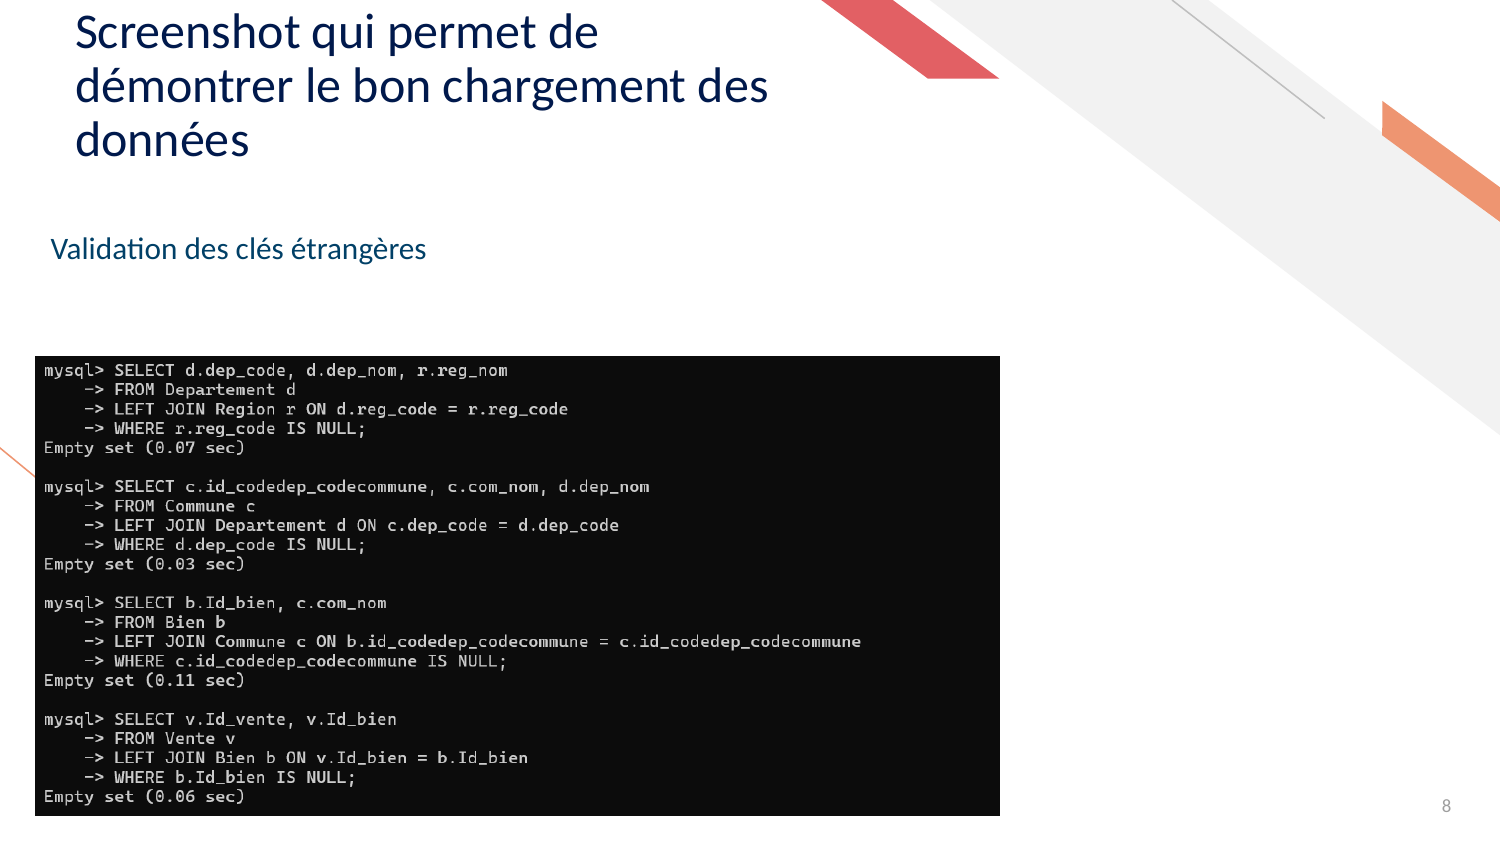

# Screenshot qui permet de démontrer le bon chargement des données
Validation des clés étrangères